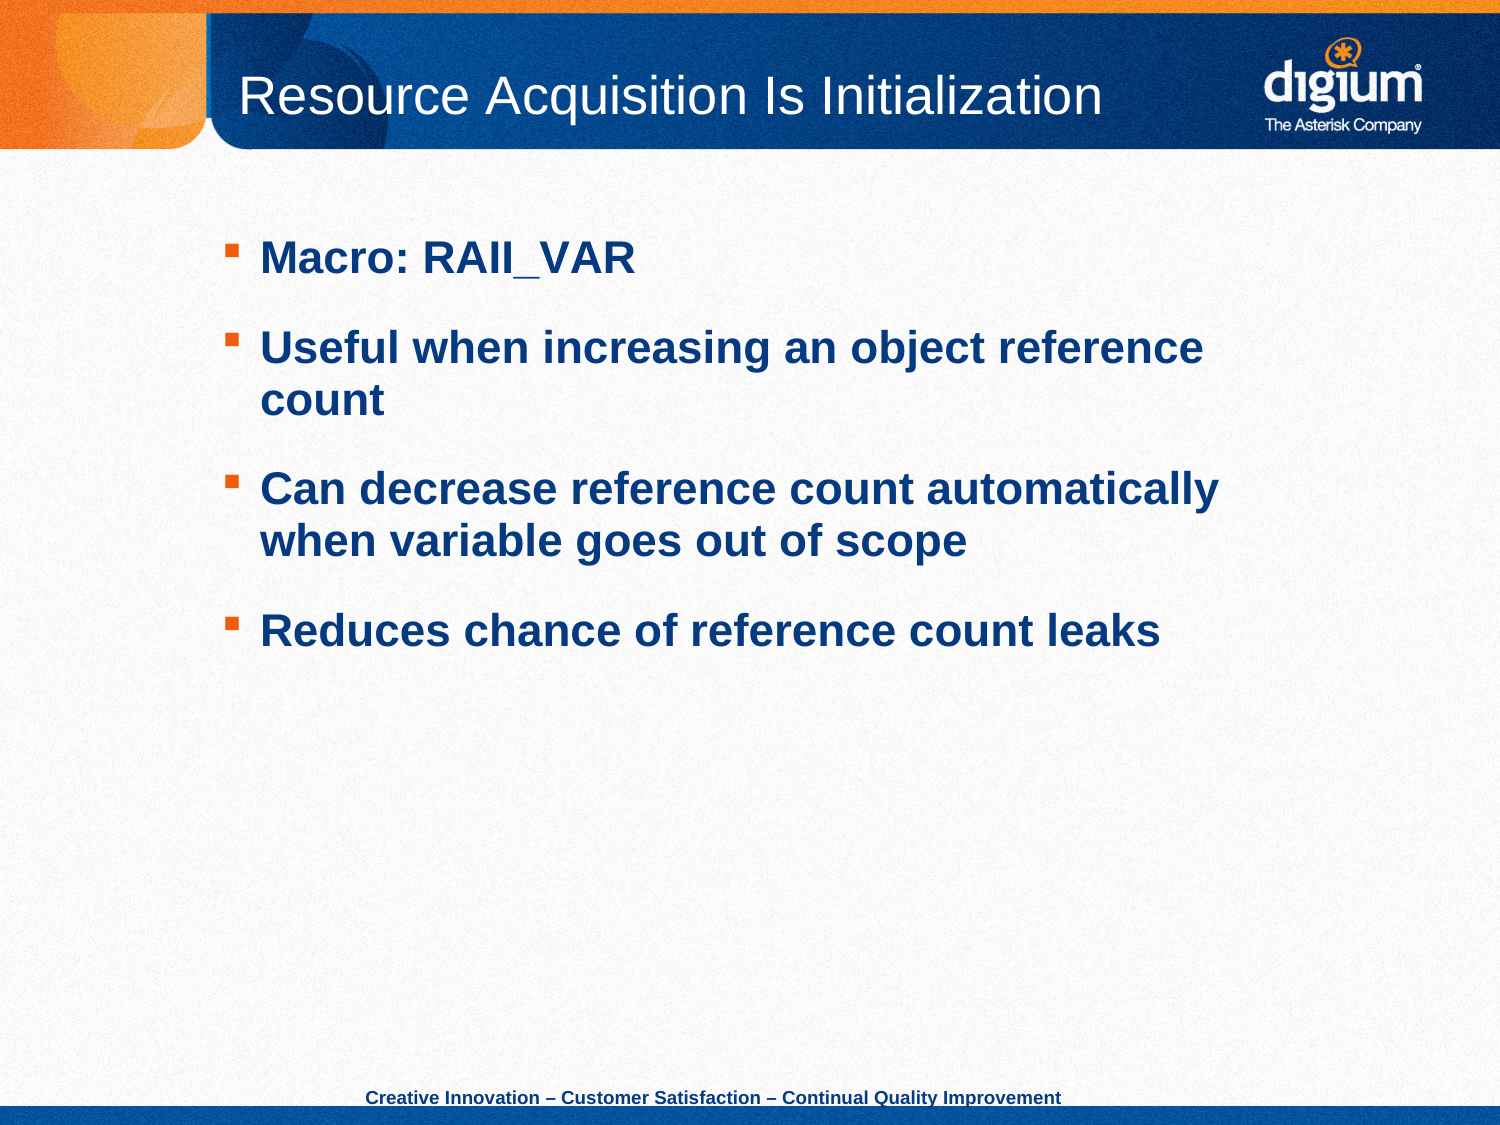

# Resource Acquisition Is Initialization
Macro: RAII_VAR
Useful when increasing an object reference count
Can decrease reference count automatically when variable goes out of scope
Reduces chance of reference count leaks